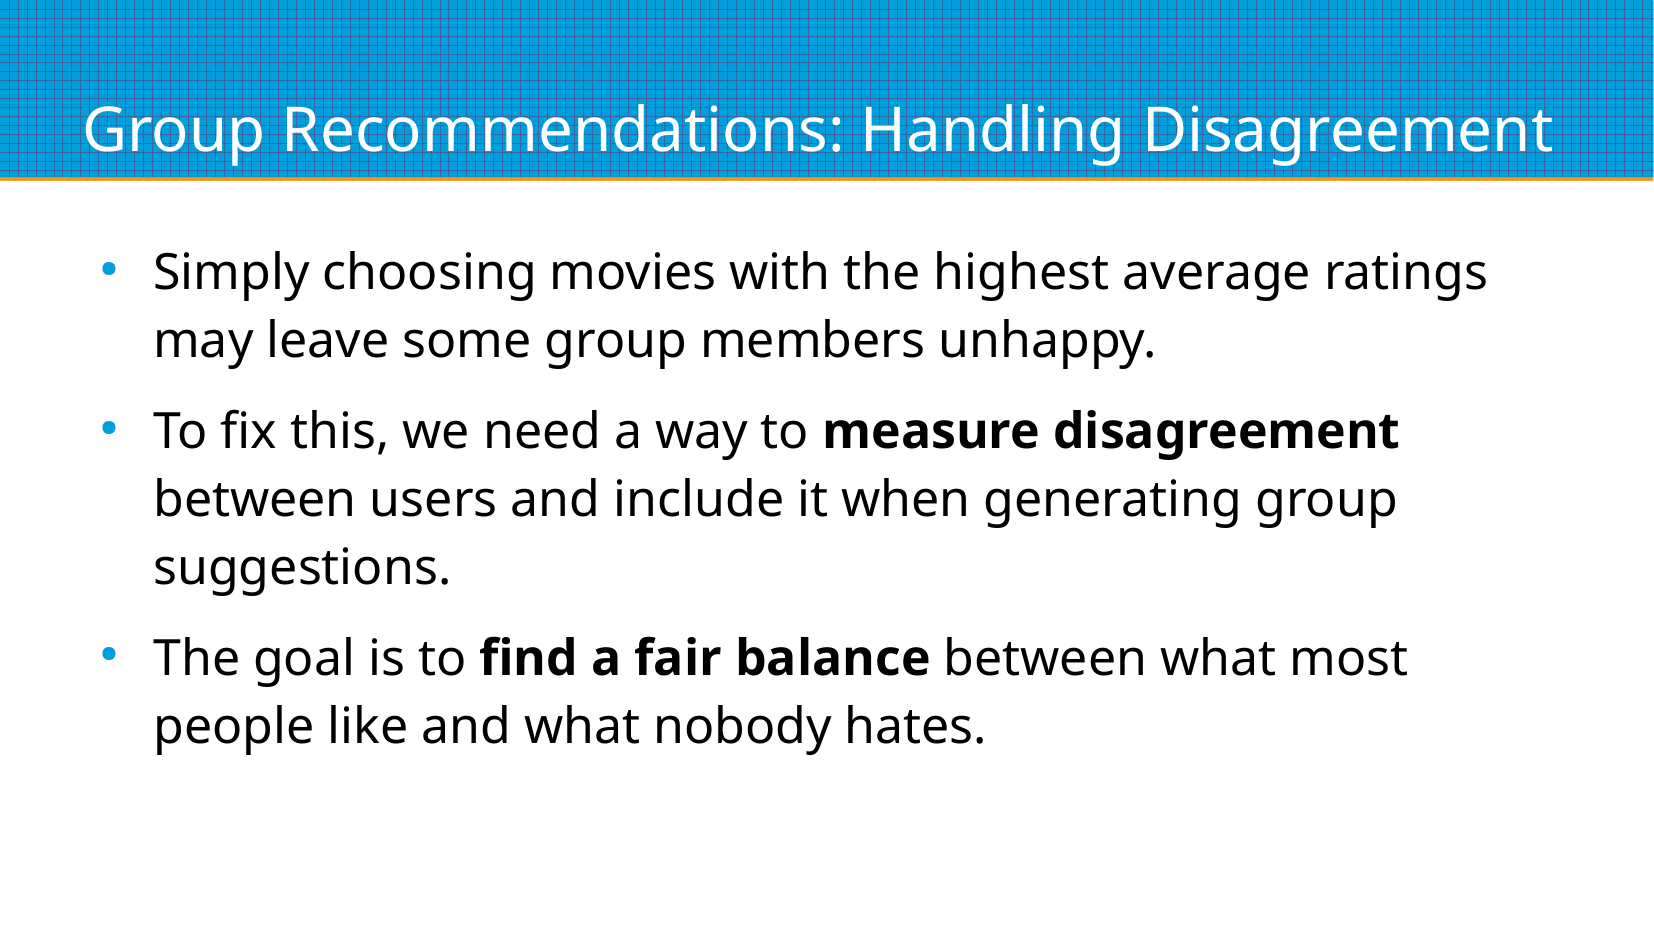

# Group Recommendations: Handling Disagreement
Simply choosing movies with the highest average ratings may leave some group members unhappy.
To fix this, we need a way to measure disagreement between users and include it when generating group suggestions.
The goal is to find a fair balance between what most people like and what nobody hates.